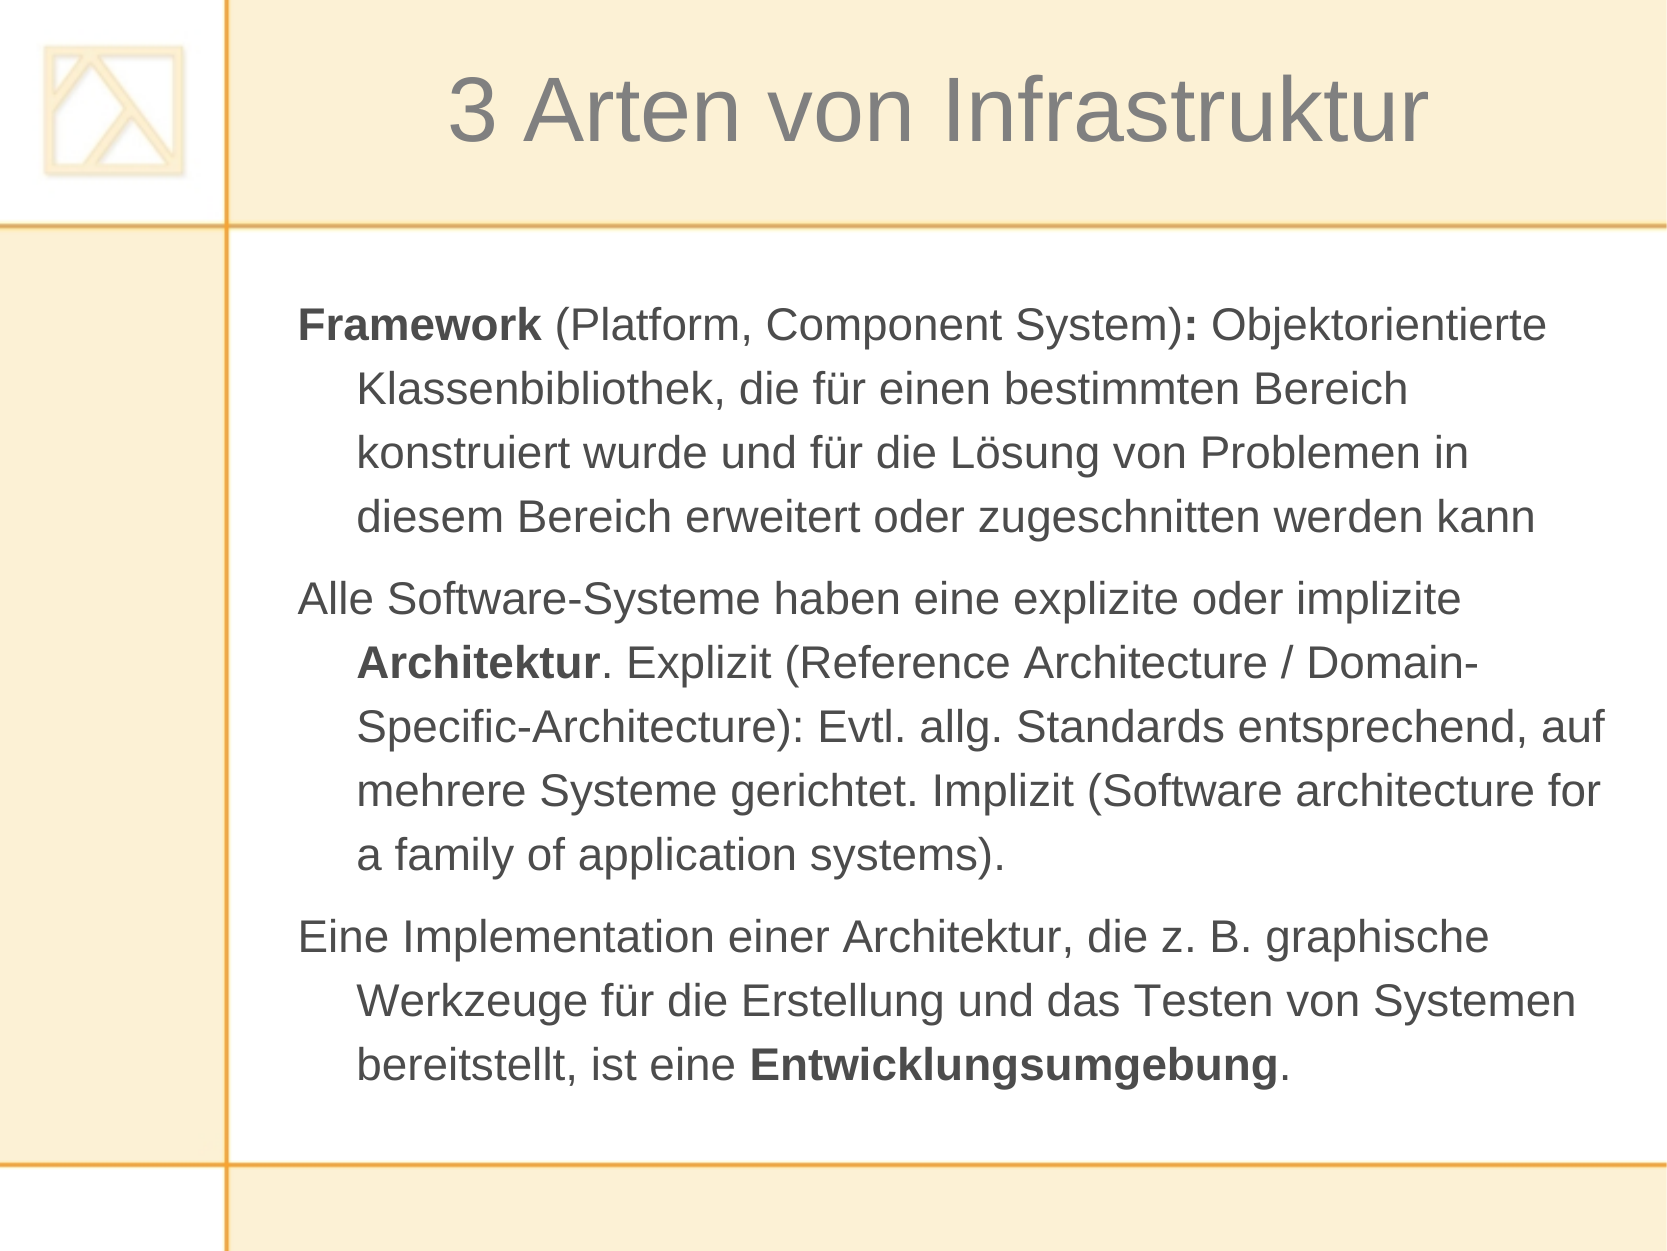

# 3 Arten von Infrastruktur
Framework (Platform, Component System): Objektorientierte Klassenbibliothek, die für einen bestimmten Bereich konstruiert wurde und für die Lösung von Problemen in diesem Bereich erweitert oder zugeschnitten werden kann
Alle Software-Systeme haben eine explizite oder implizite Architektur. Explizit (Reference Architecture / Domain-Specific-Architecture): Evtl. allg. Standards entsprechend, auf mehrere Systeme gerichtet. Implizit (Software architecture for a family of application systems).
Eine Implementation einer Architektur, die z. B. graphische Werkzeuge für die Erstellung und das Testen von Systemen bereitstellt, ist eine Entwicklungsumgebung.